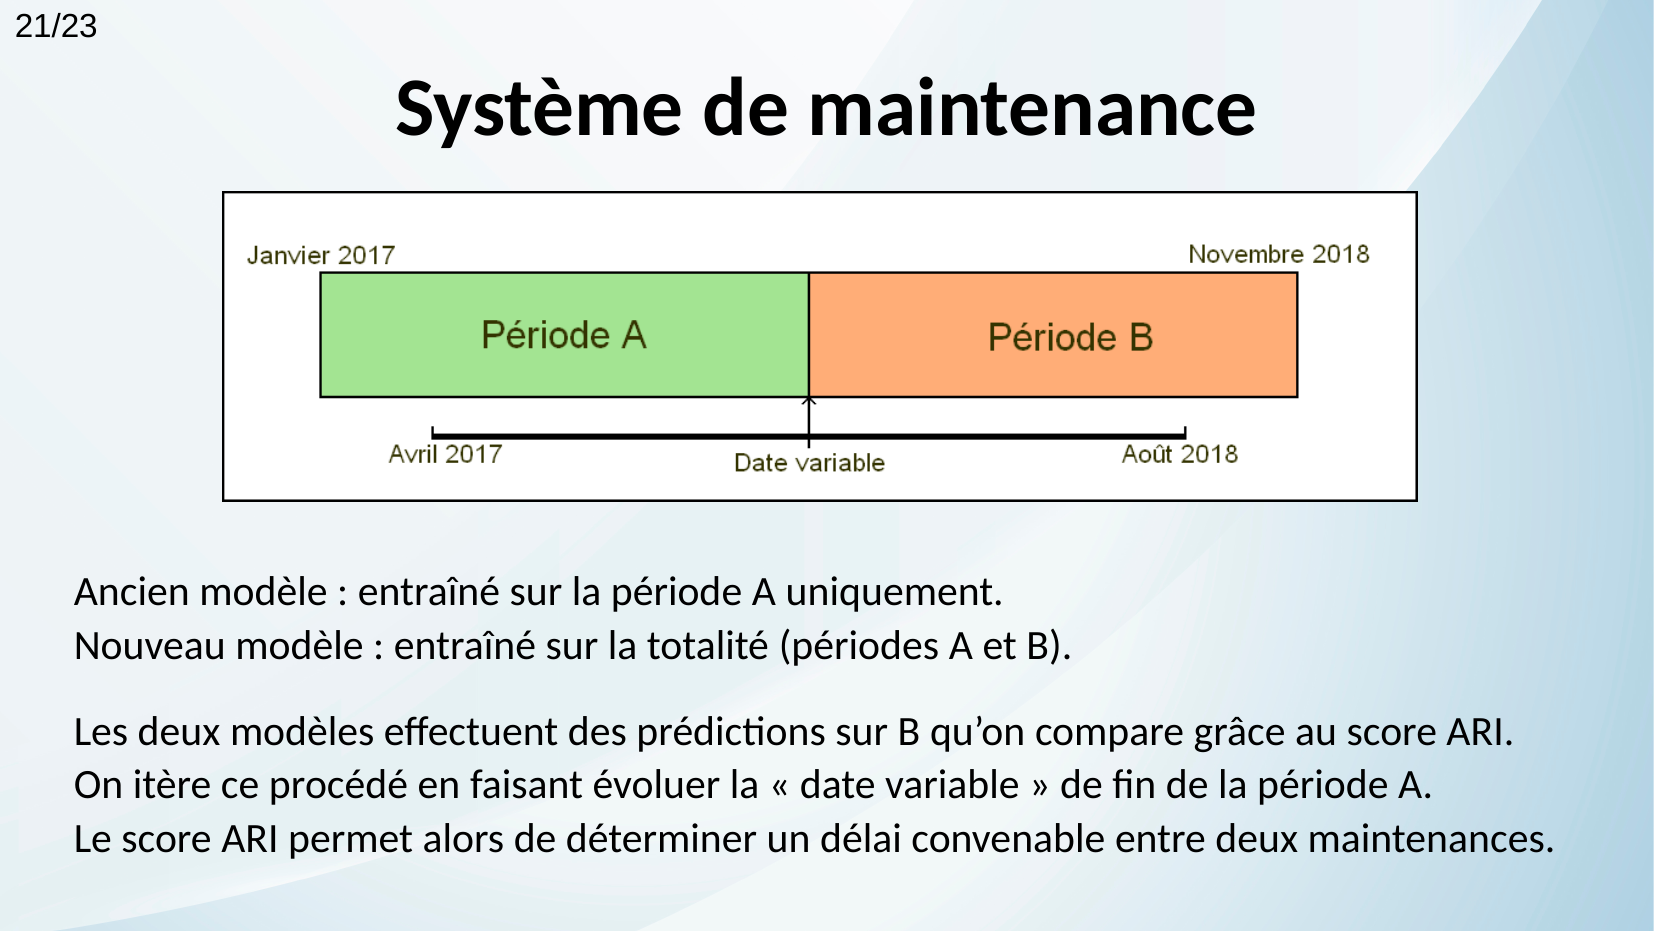

21/23
# Système de maintenance
Ancien modèle : entraîné sur la période A uniquement.
Nouveau modèle : entraîné sur la totalité (périodes A et B).
Les deux modèles effectuent des prédictions sur B qu’on compare grâce au score ARI.
On itère ce procédé en faisant évoluer la « date variable » de fin de la période A.
Le score ARI permet alors de déterminer un délai convenable entre deux maintenances.